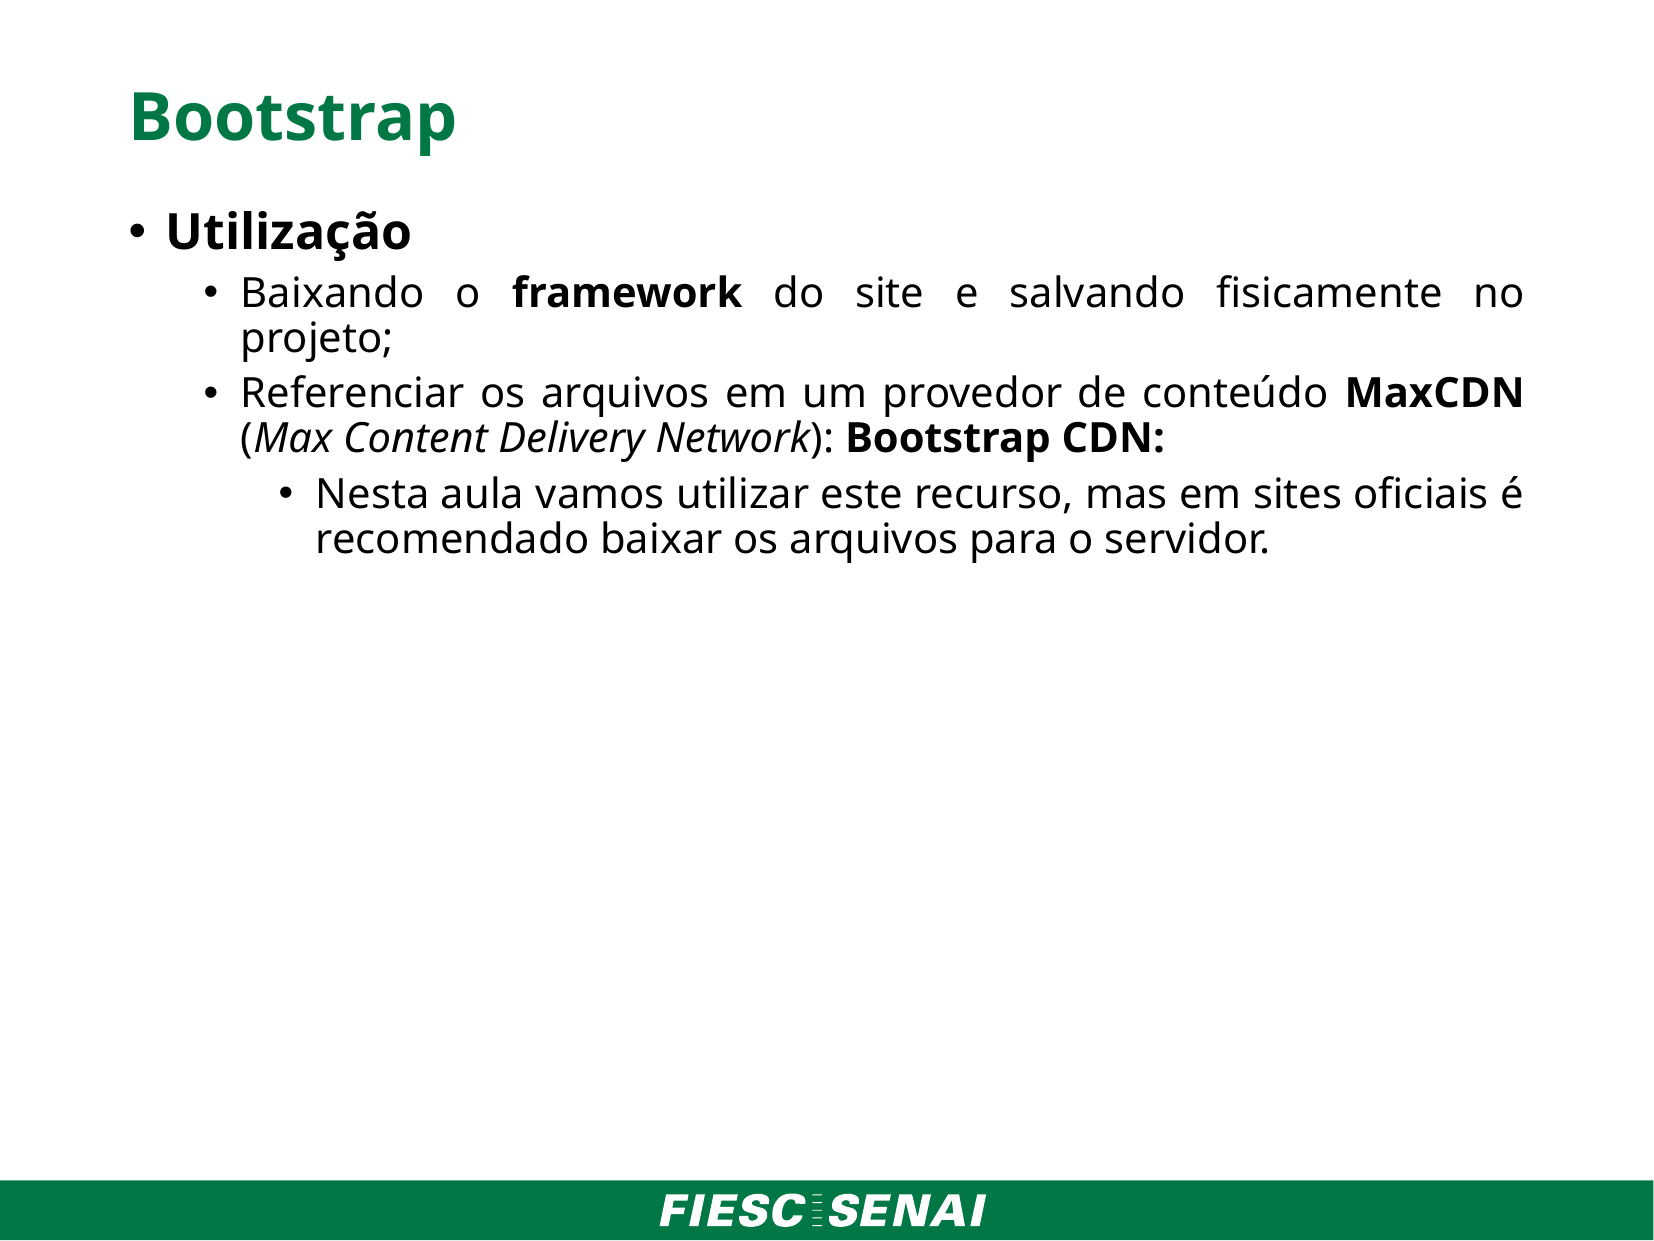

Bootstrap
Utilização
Baixando o framework do site e salvando fisicamente no projeto;
Referenciar os arquivos em um provedor de conteúdo MaxCDN (Max Content Delivery Network): Bootstrap CDN:
Nesta aula vamos utilizar este recurso, mas em sites oficiais é recomendado baixar os arquivos para o servidor.